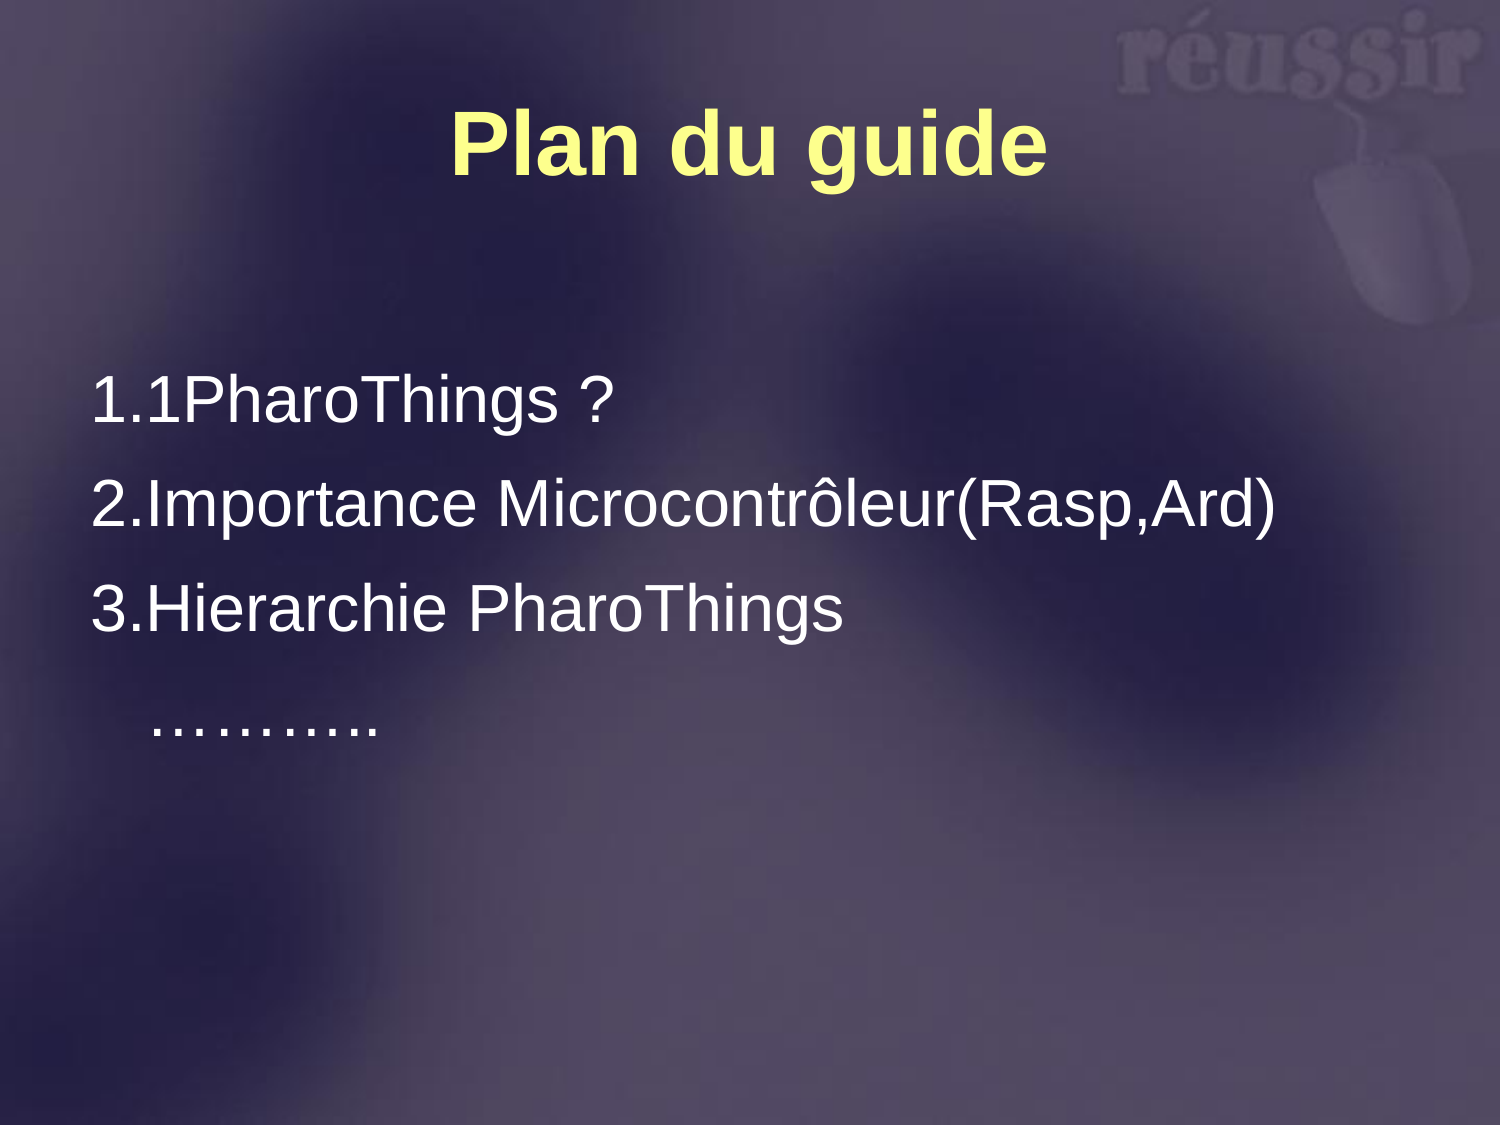

# Plan du guide
1PharoThings ?
Importance Microcontrôleur(Rasp,Ard)
Hierarchie PharoThings
………..